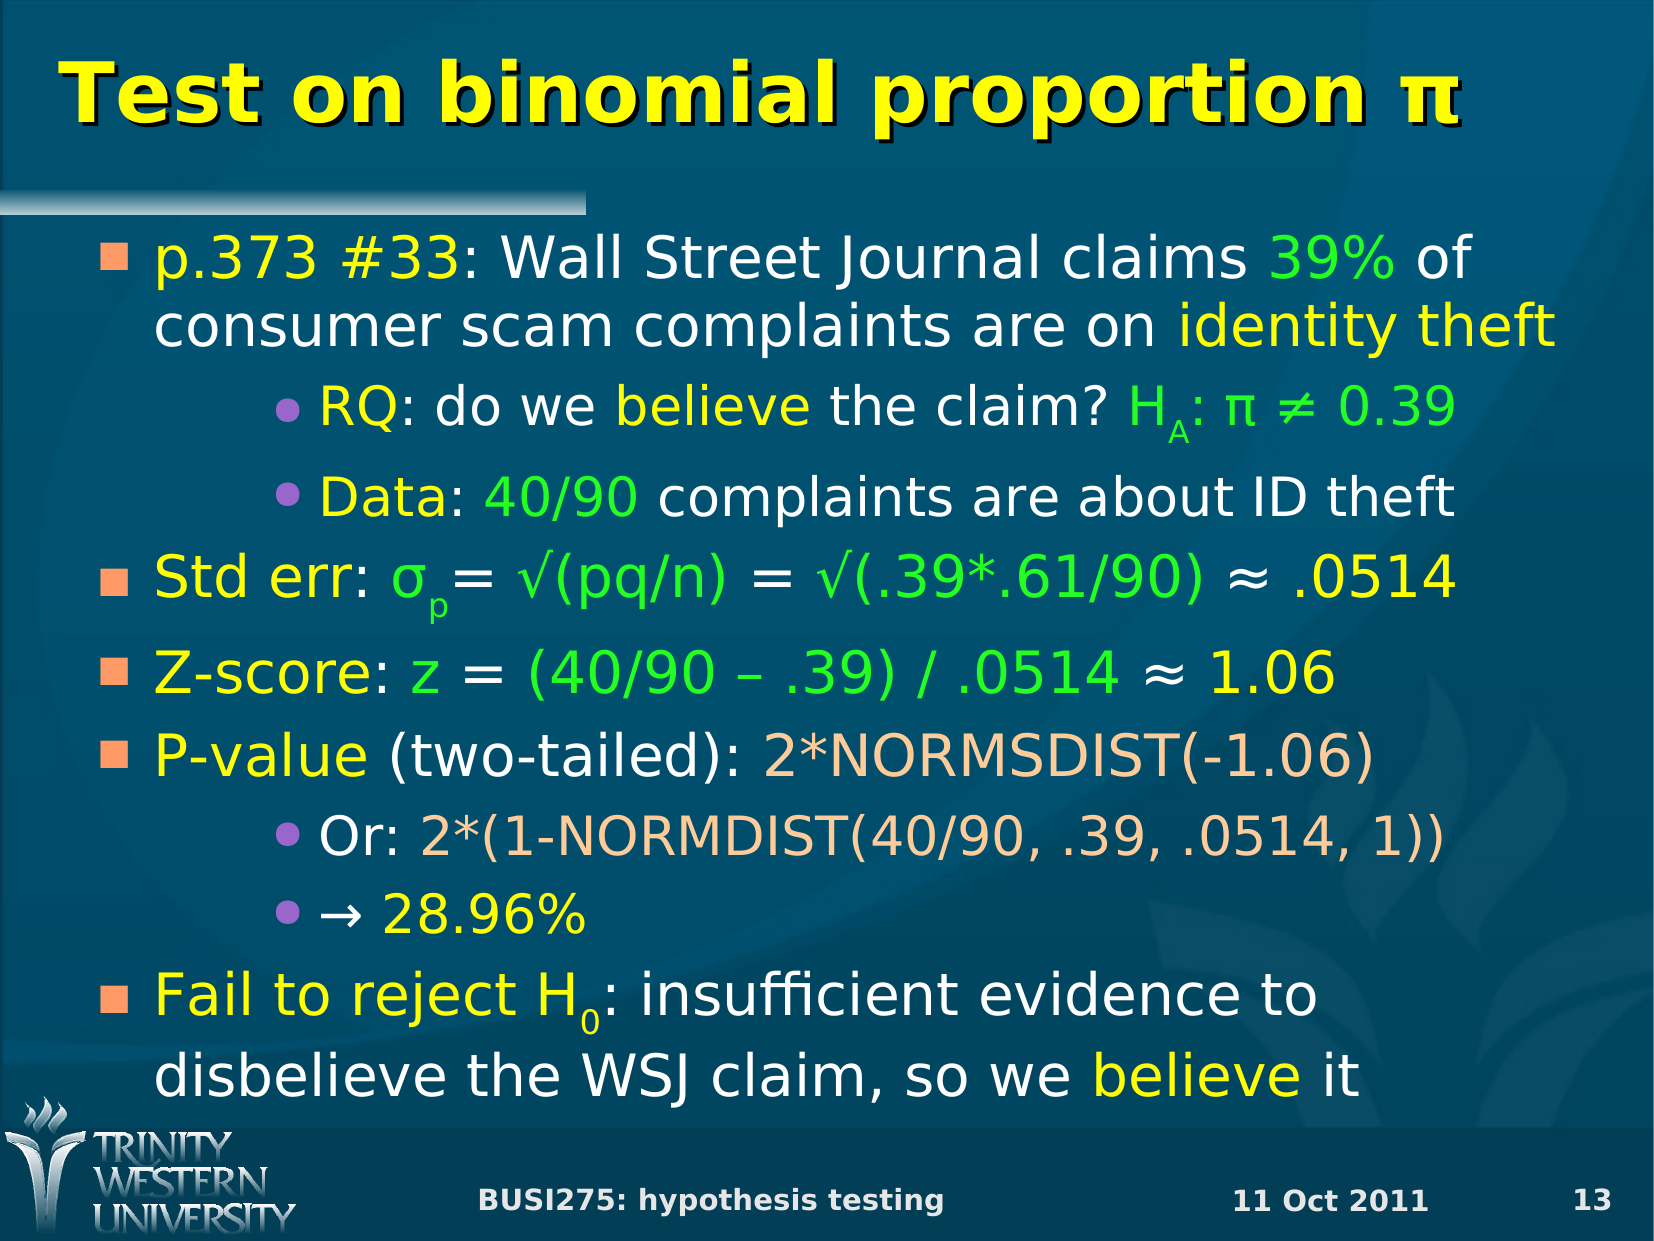

# Test on binomial proportion π
p.373 #33: Wall Street Journal claims 39% of consumer scam complaints are on identity theft
RQ: do we believe the claim? HA: π ≠ 0.39
Data: 40/90 complaints are about ID theft
Std err: σp= √(pq/n) = √(.39*.61/90) ≈ .0514
Z-score: z = (40/90 – .39) / .0514 ≈ 1.06
P-value (two-tailed): 2*NORMSDIST(-1.06)
Or: 2*(1-NORMDIST(40/90, .39, .0514, 1))
→ 28.96%
Fail to reject H0: insufficient evidence to disbelieve the WSJ claim, so we believe it
BUSI275: hypothesis testing
11 Oct 2011
13